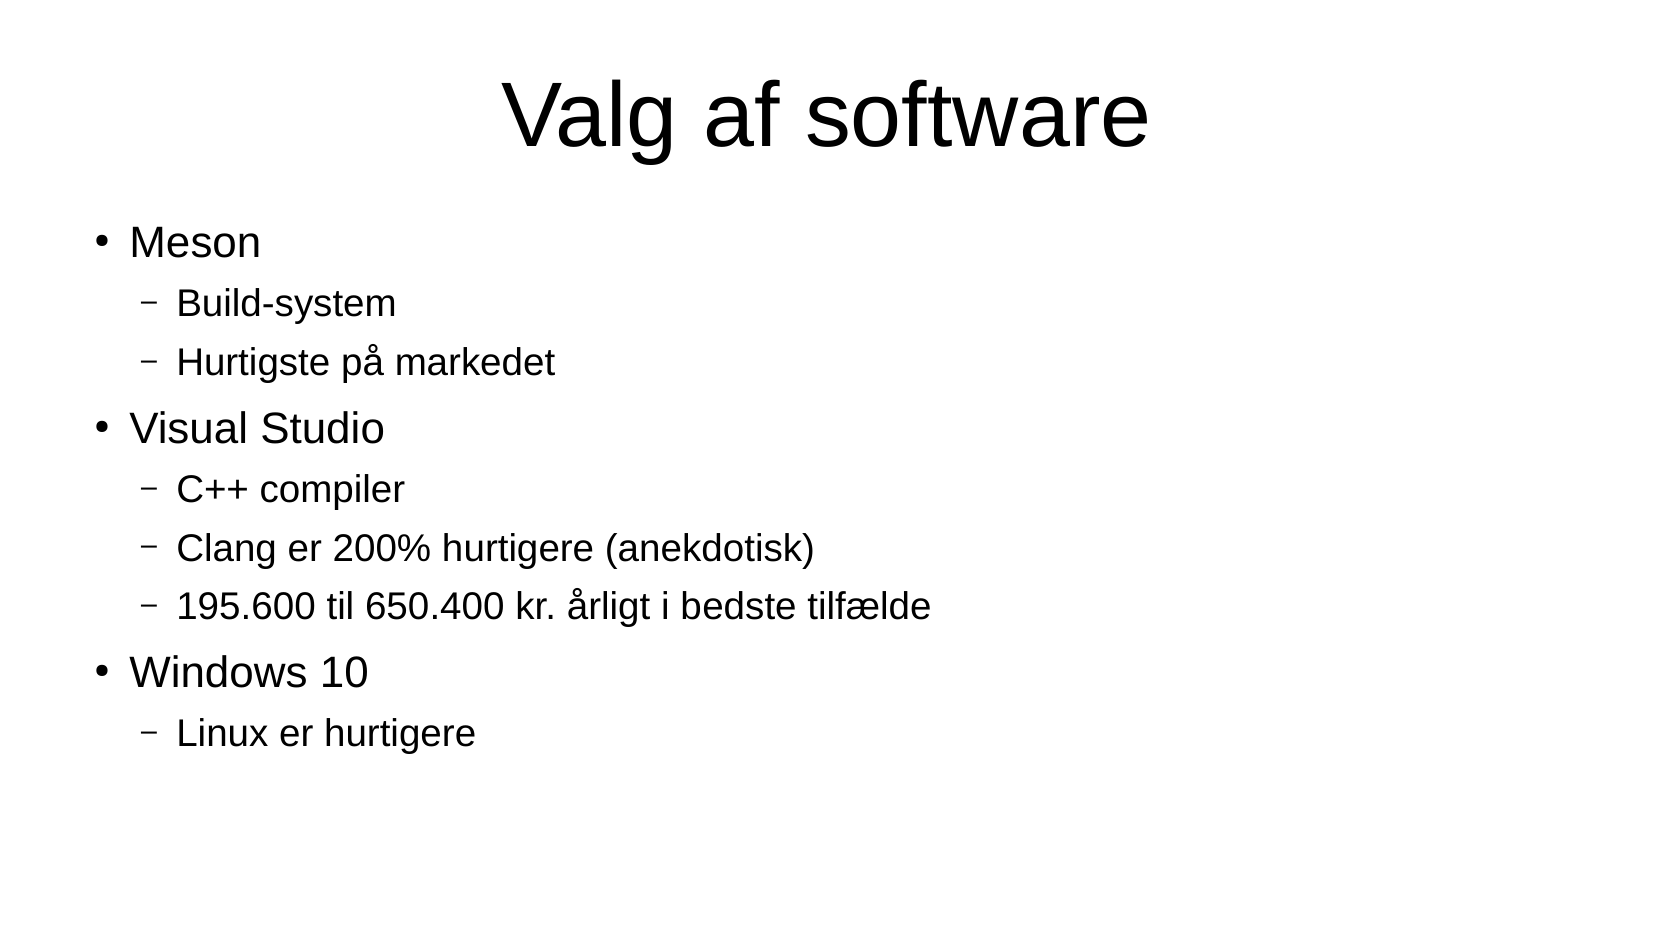

# Valg af software
Meson
Build-system
Hurtigste på markedet
Visual Studio
C++ compiler
Clang er 200% hurtigere (anekdotisk)
195.600 til 650.400 kr. årligt i bedste tilfælde
Windows 10
Linux er hurtigere